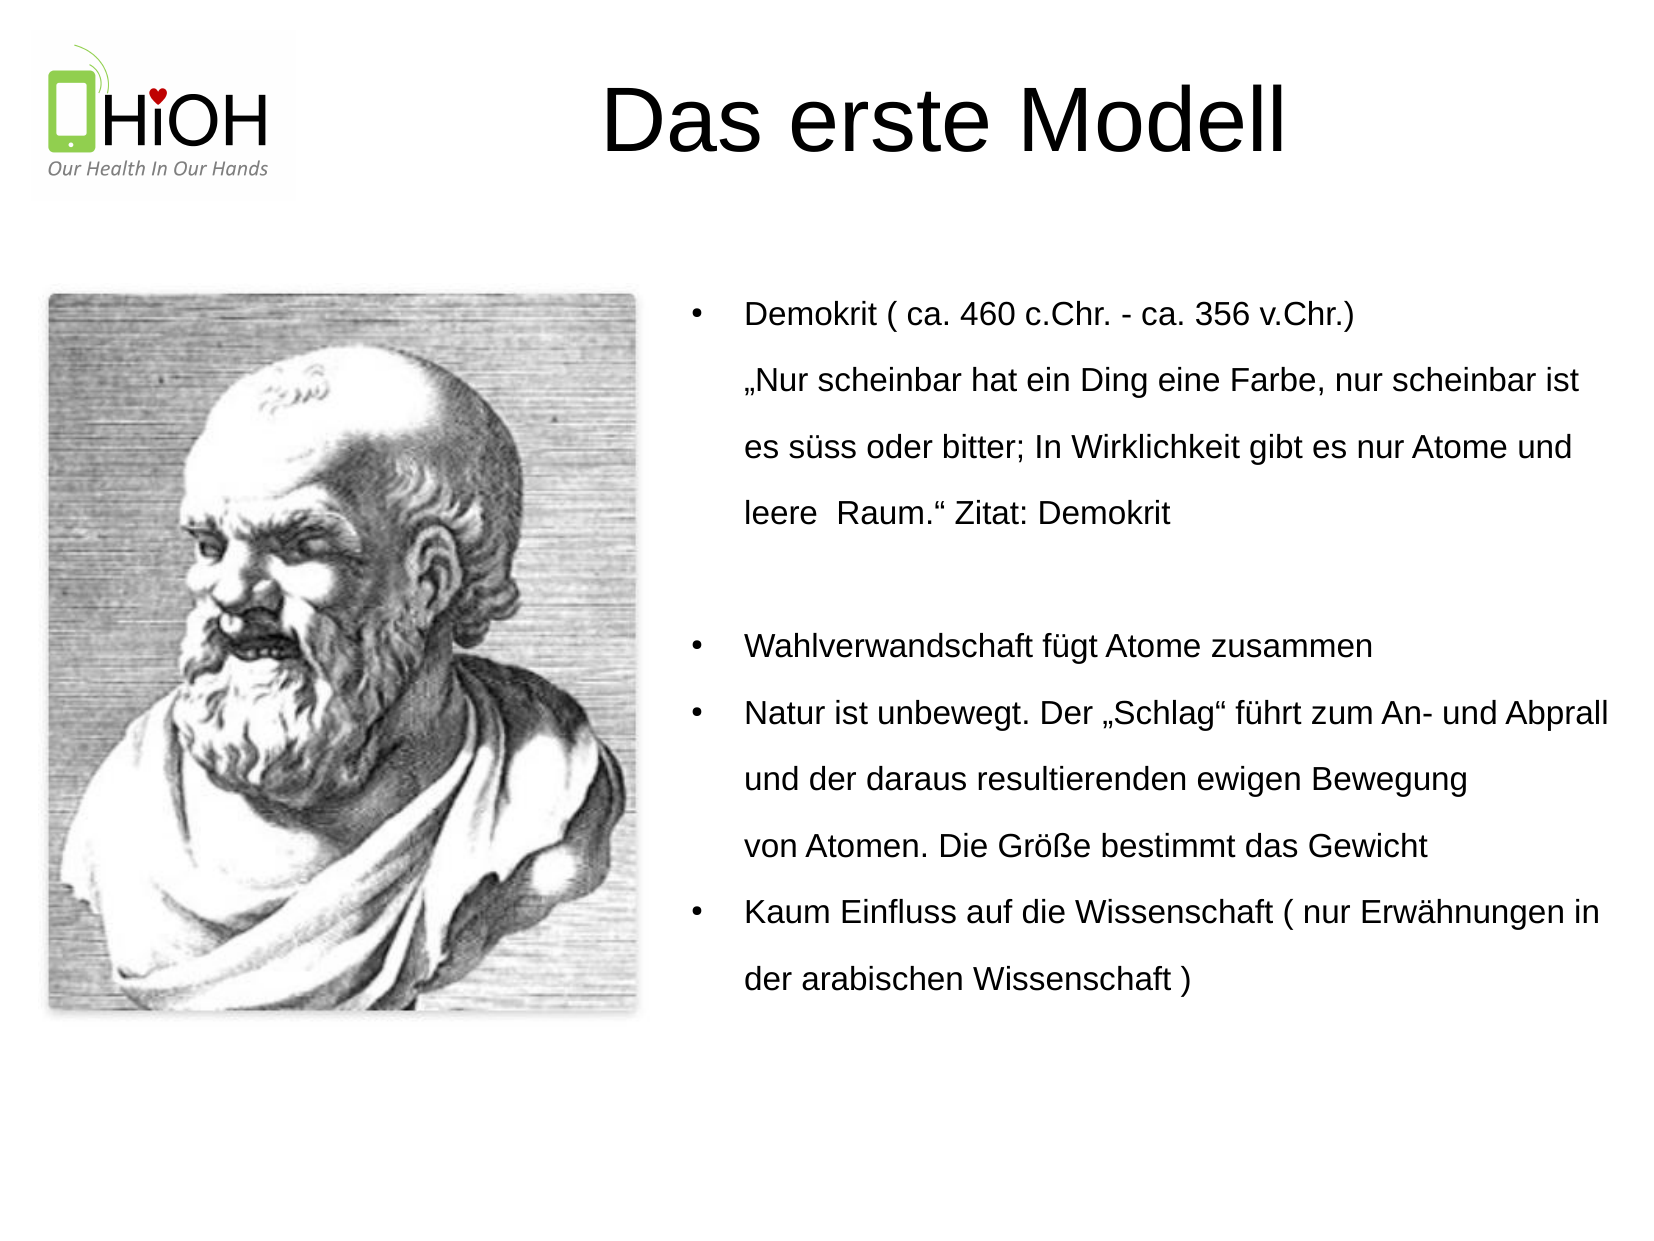

# Das erste Modell
Demokrit ( ca. 460 c.Chr. - ca. 356 v.Chr.)
„Nur scheinbar hat ein Ding eine Farbe, nur scheinbar ist
es süss oder bitter; In Wirklichkeit gibt es nur Atome und
leere Raum.“ Zitat: Demokrit
Wahlverwandschaft fügt Atome zusammen
Natur ist unbewegt. Der „Schlag“ führt zum An- und Abprall
und der daraus resultierenden ewigen Bewegung
von Atomen. Die Größe bestimmt das Gewicht
Kaum Einfluss auf die Wissenschaft ( nur Erwähnungen in
der arabischen Wissenschaft )